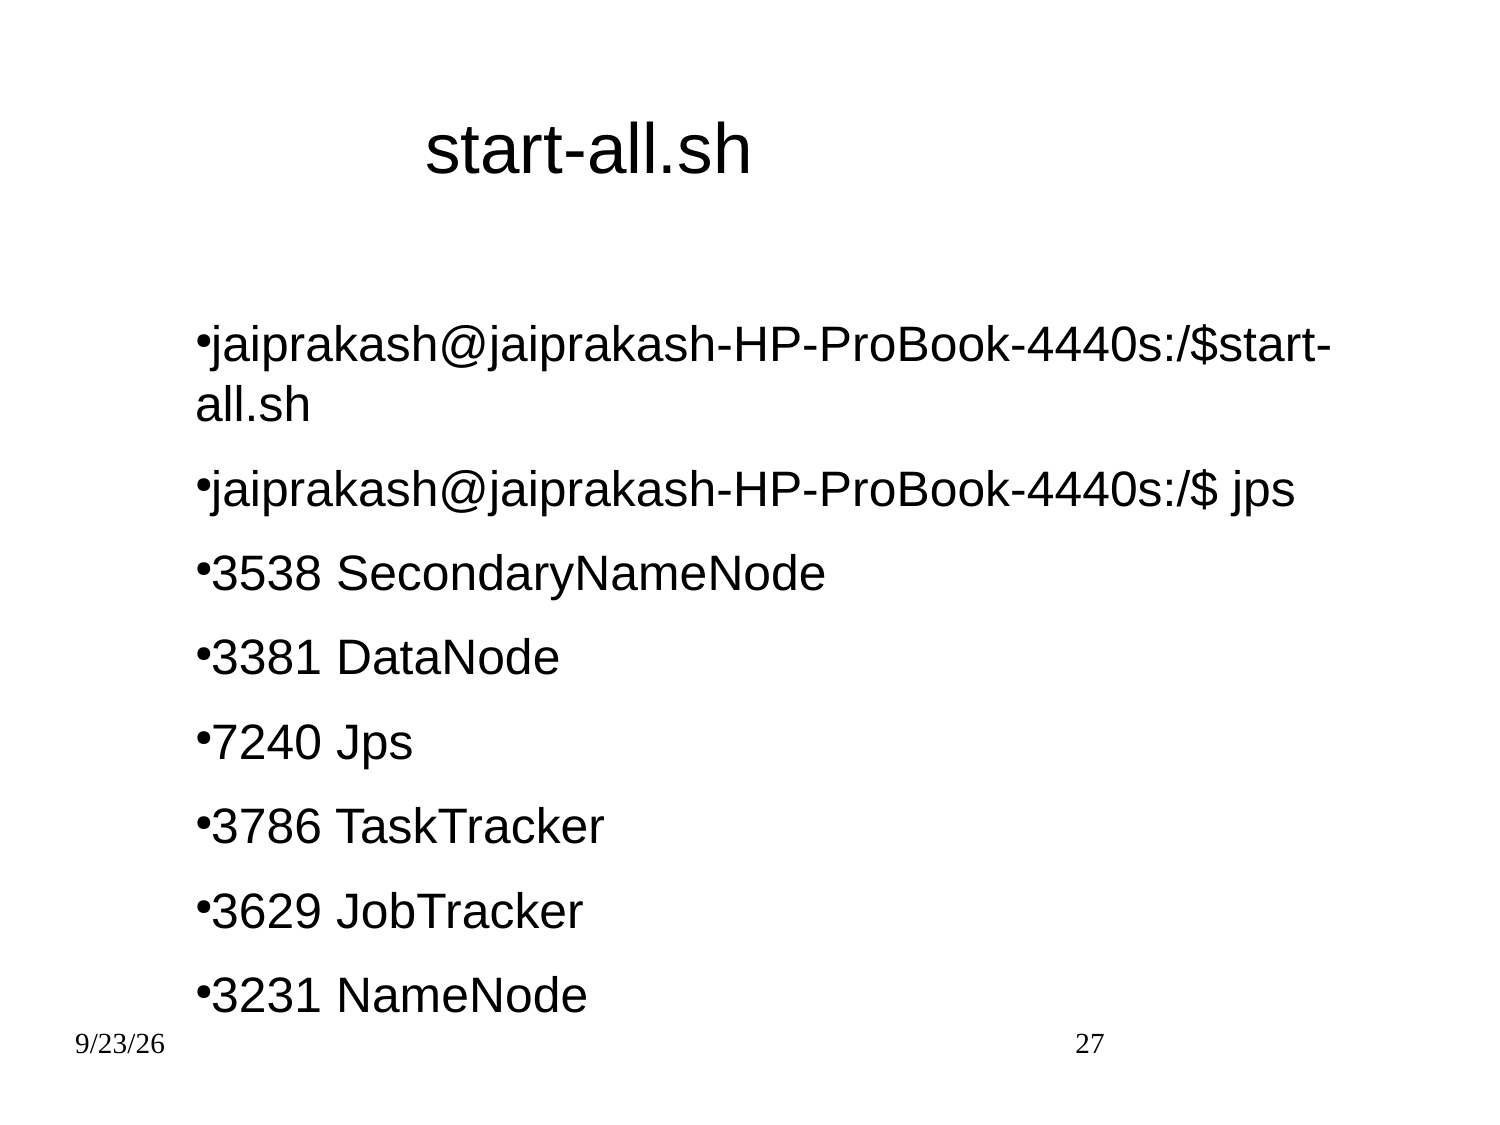

# start-all.sh
jaiprakash@jaiprakash-HP-ProBook-4440s:/$start-all.sh
jaiprakash@jaiprakash-HP-ProBook-4440s:/$ jps
3538 SecondaryNameNode
3381 DataNode
7240 Jps
3786 TaskTracker
3629 JobTracker
3231 NameNode